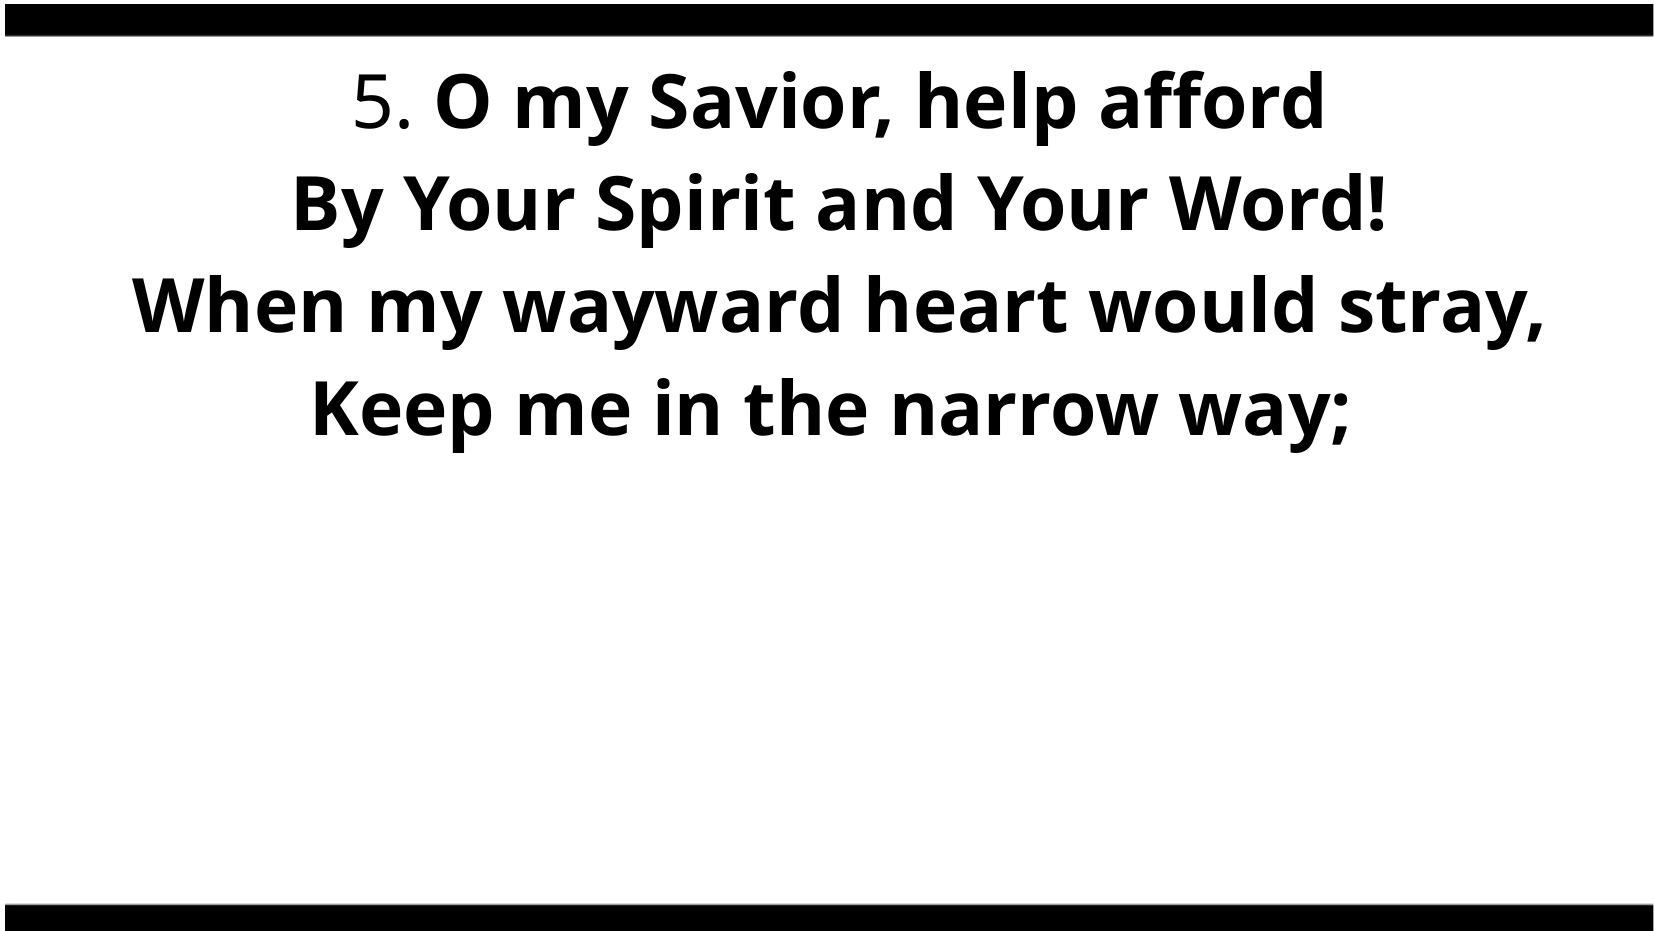

5. O my Savior, help afford
By Your Spirit and Your Word!
When my wayward heart would stray,
Keep me in the narrow way;